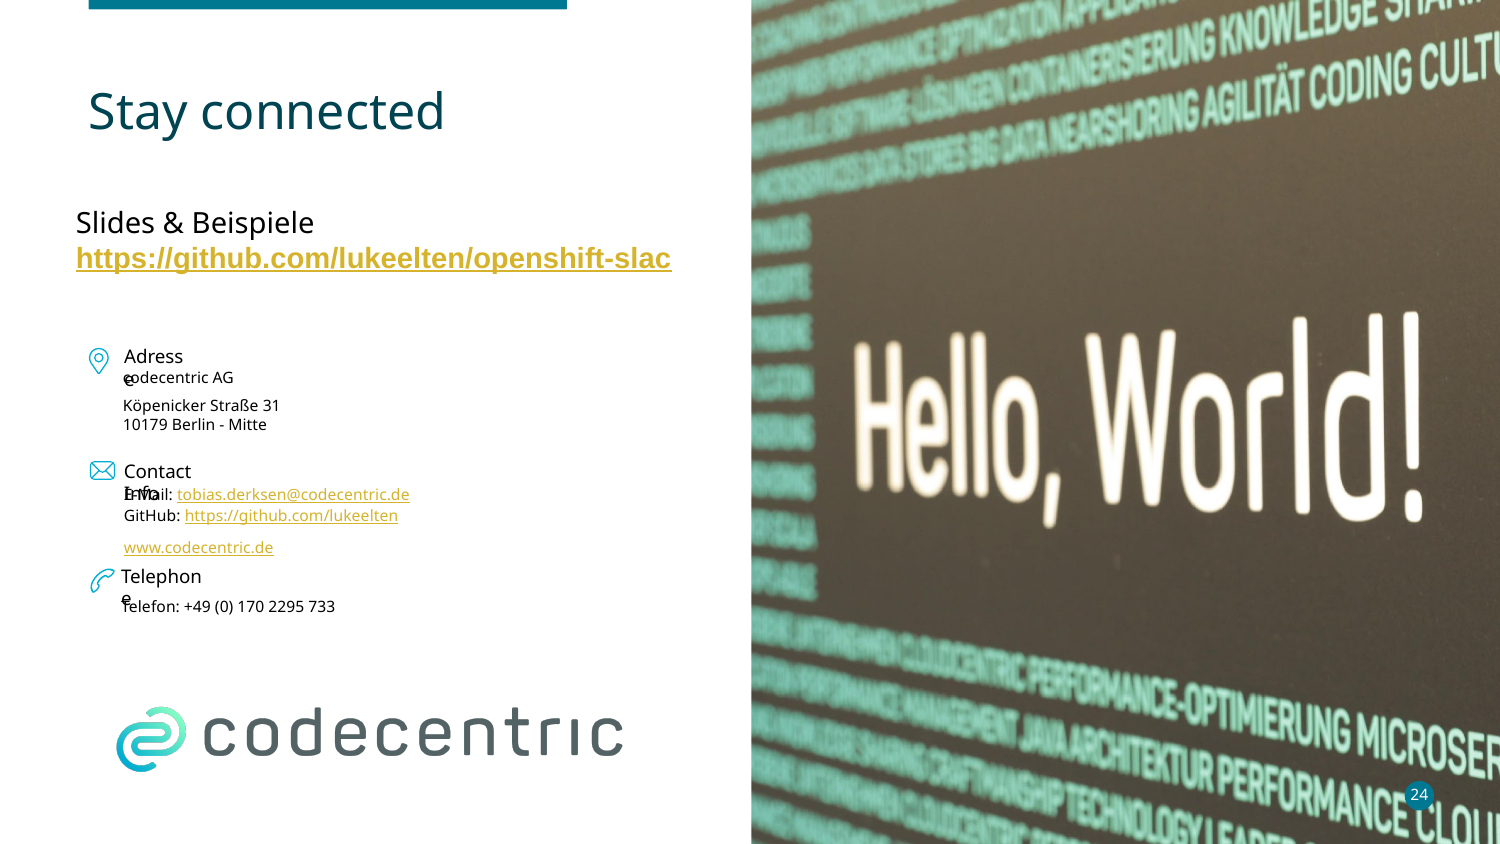

# Stay connected
Slides & Beispiele
https://github.com/lukeelten/openshift-slac
Adresse
codecentric AG
Köpenicker Straße 31
10179 Berlin - Mitte
Contact Info
E-Mail: tobias.derksen@codecentric.de
GitHub: https://github.com/lukeelten
www.codecentric.de
Telephone
Telefon: +49 (0) 170 2295 733